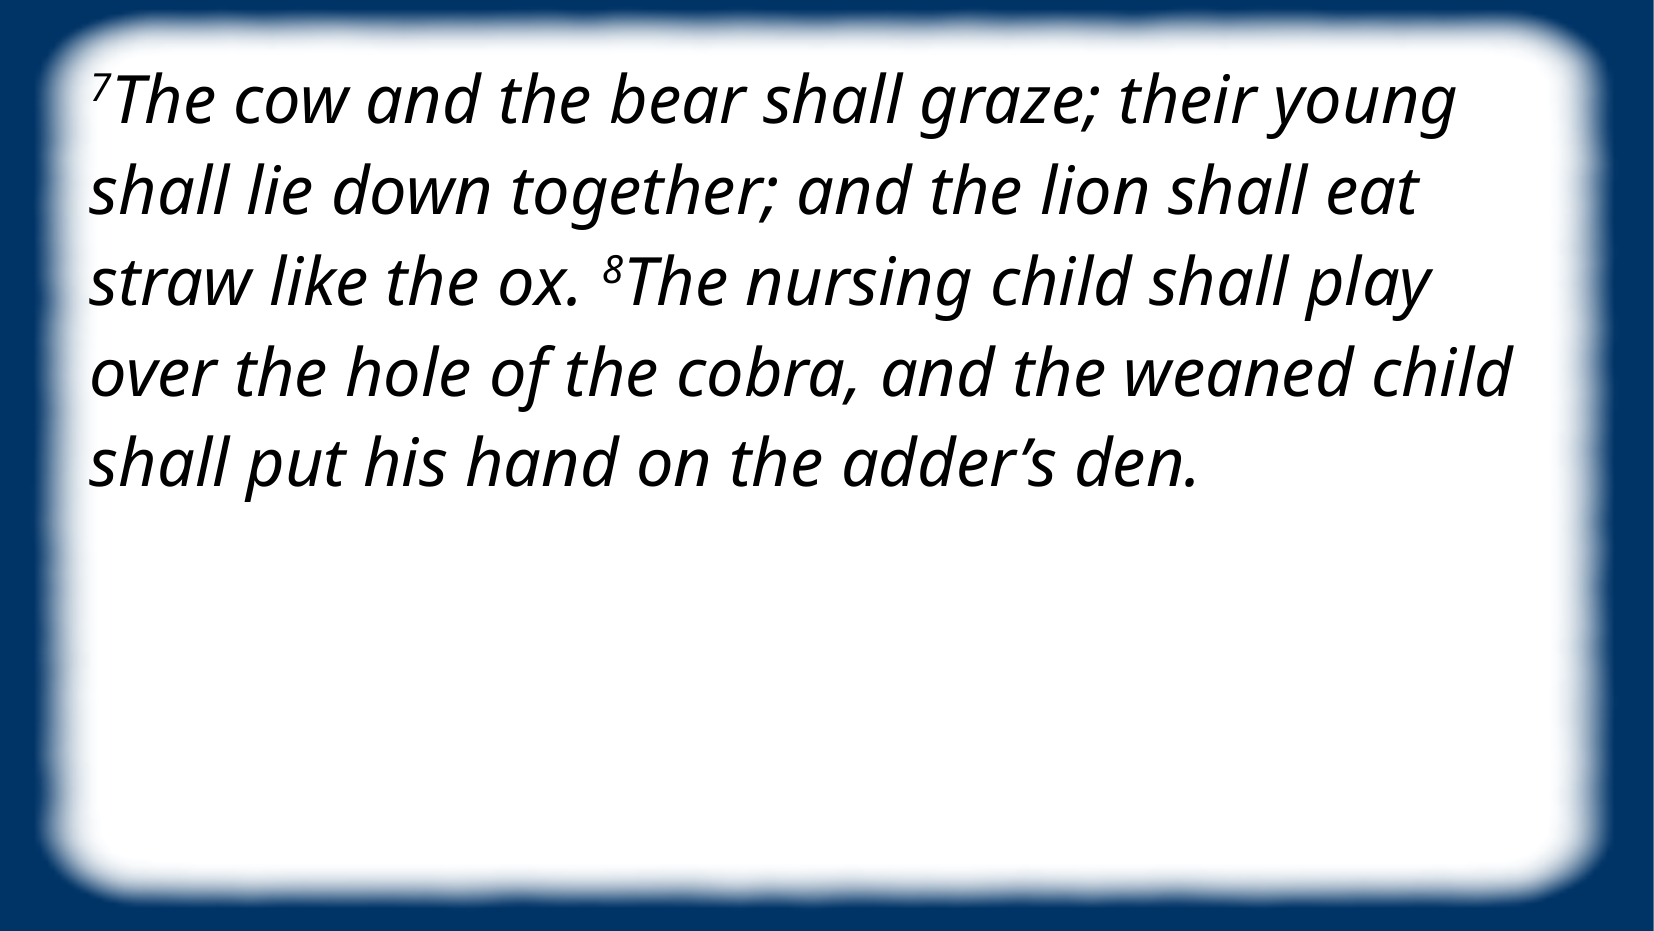

7The cow and the bear shall graze; their young shall lie down together; and the lion shall eat straw like the ox. 8The nursing child shall play over the hole of the cobra, and the weaned child shall put his hand on the adder’s den.